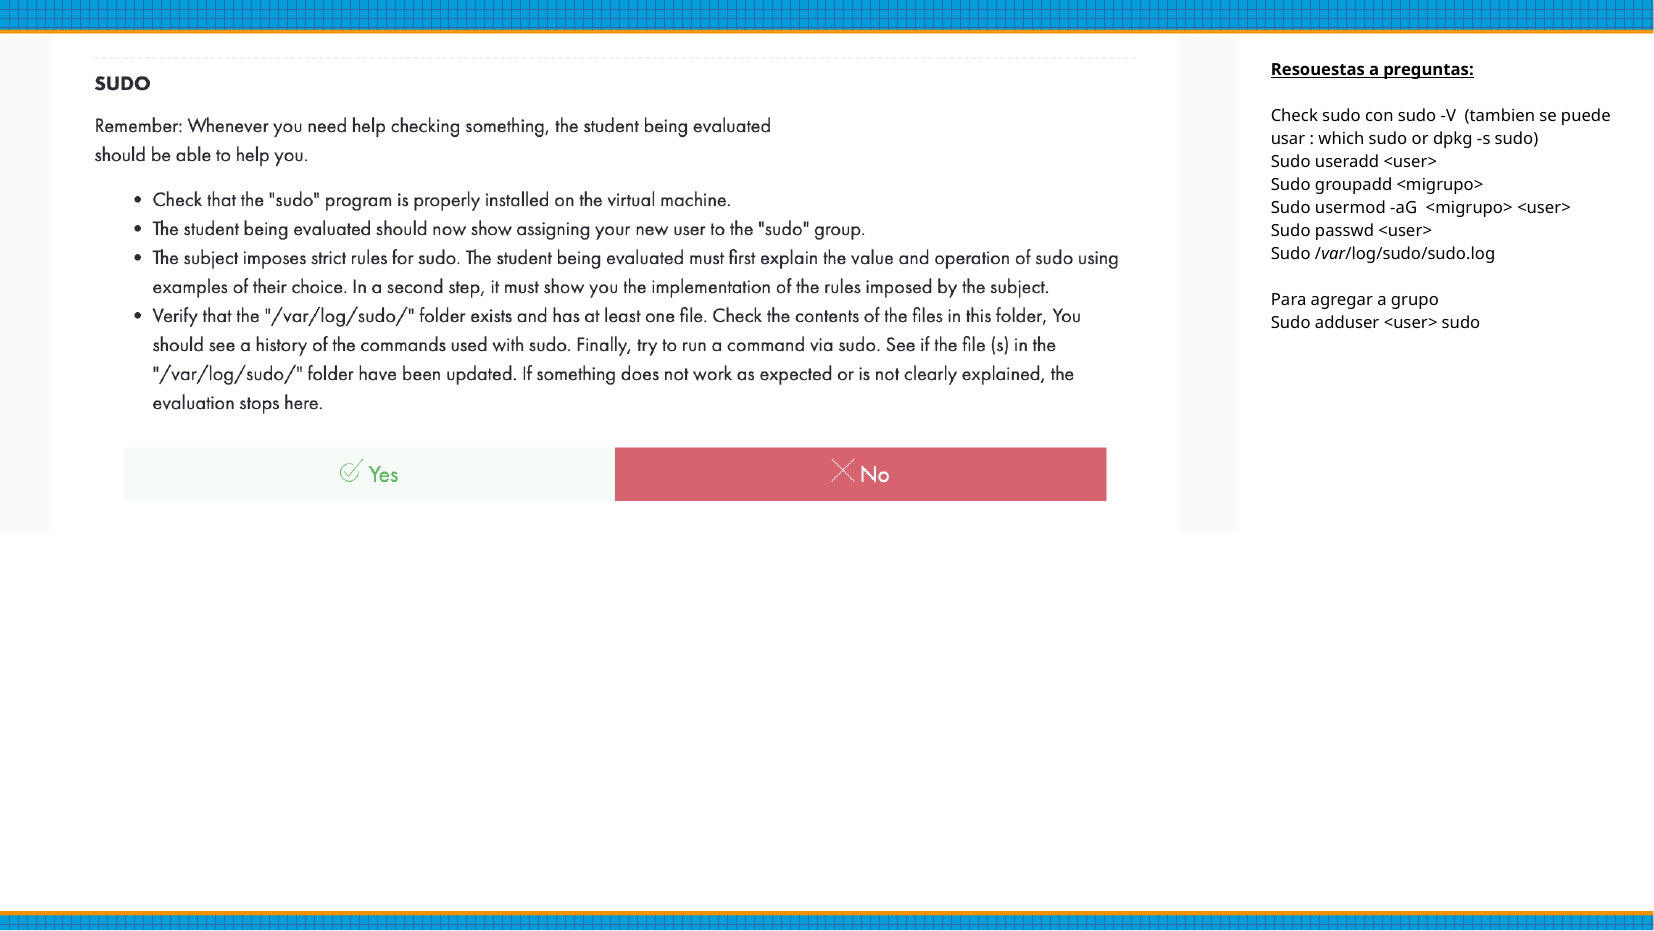

# Resouestas a preguntas:
Check sudo con sudo -V (tambien se puede usar : which sudo or dpkg -s sudo)
Sudo useradd <user>
Sudo groupadd <migrupo>
Sudo usermod -aG <migrupo> <user>
Sudo passwd <user>
Sudo /var/log/sudo/sudo.log
Para agregar a grupo
Sudo adduser <user> sudo